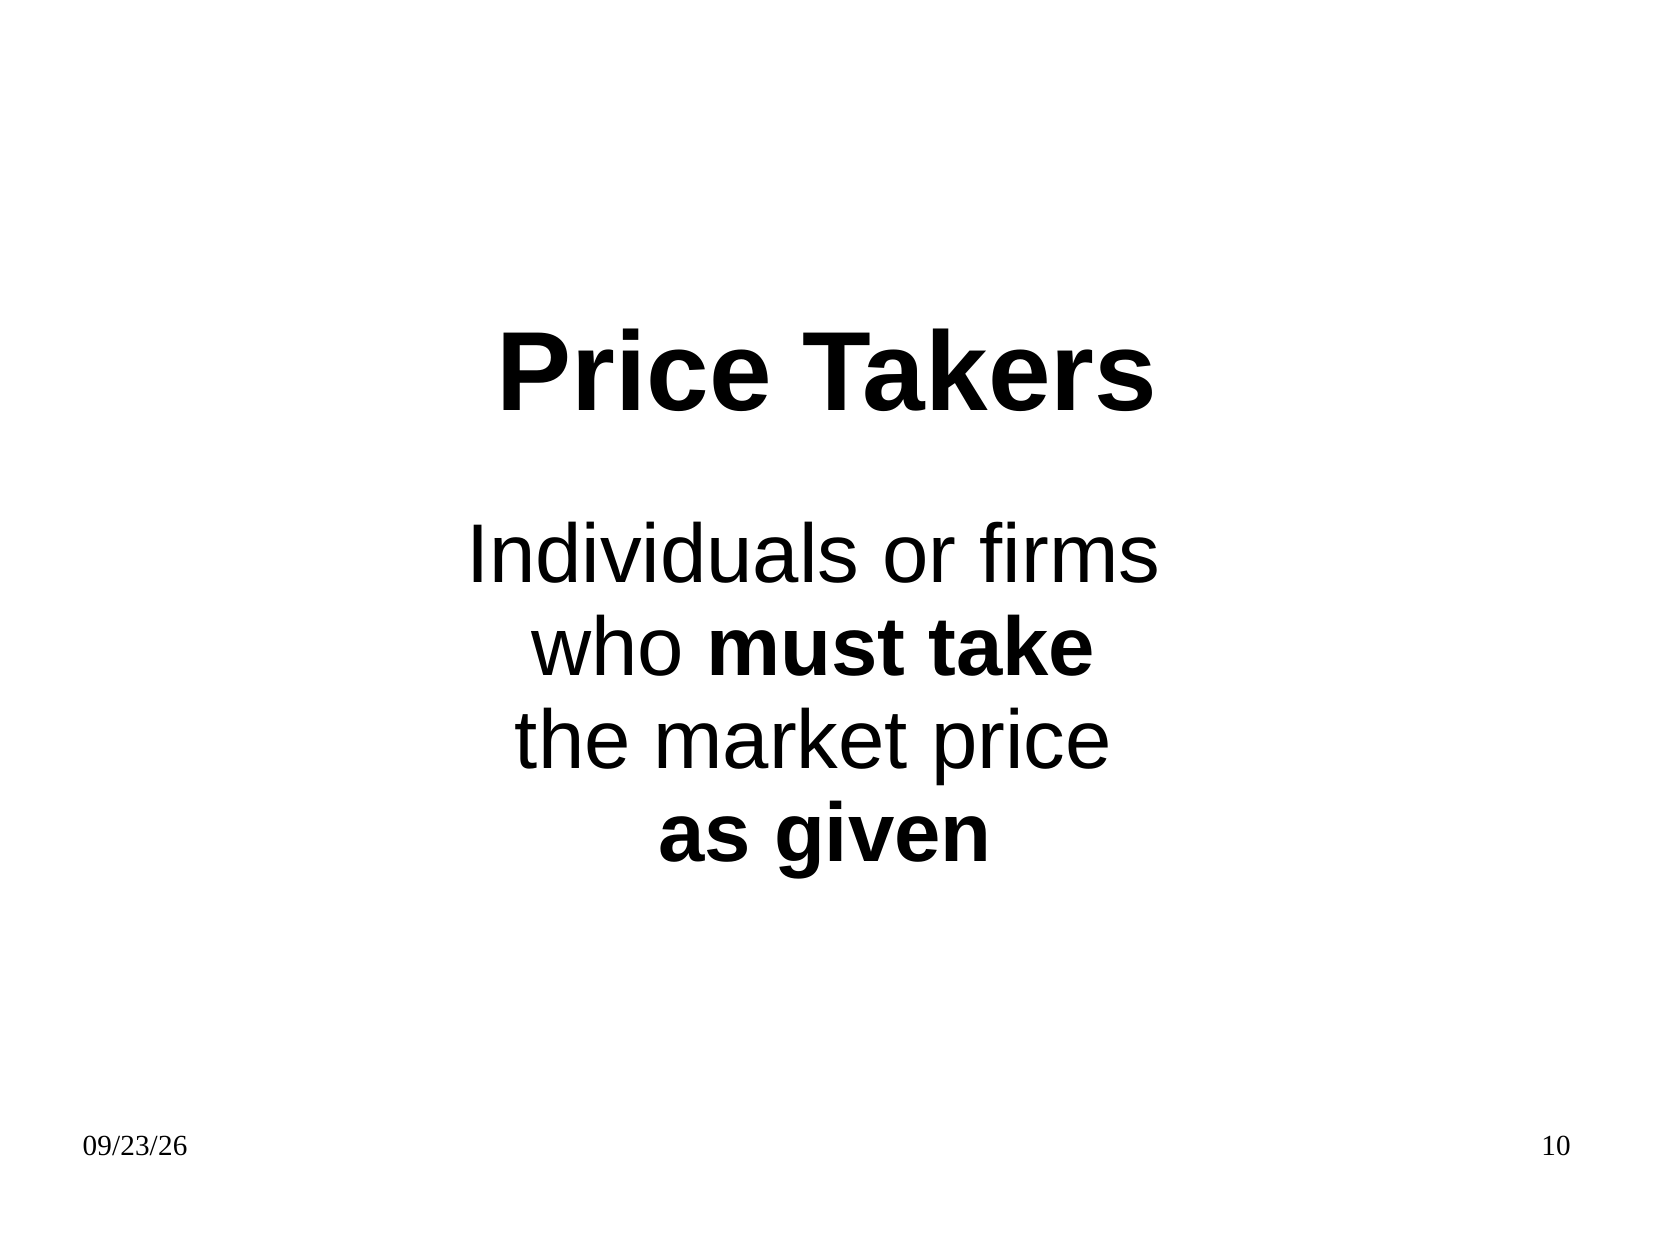

# Price Takers
Individuals or firms
who must take
the market price
as given
10